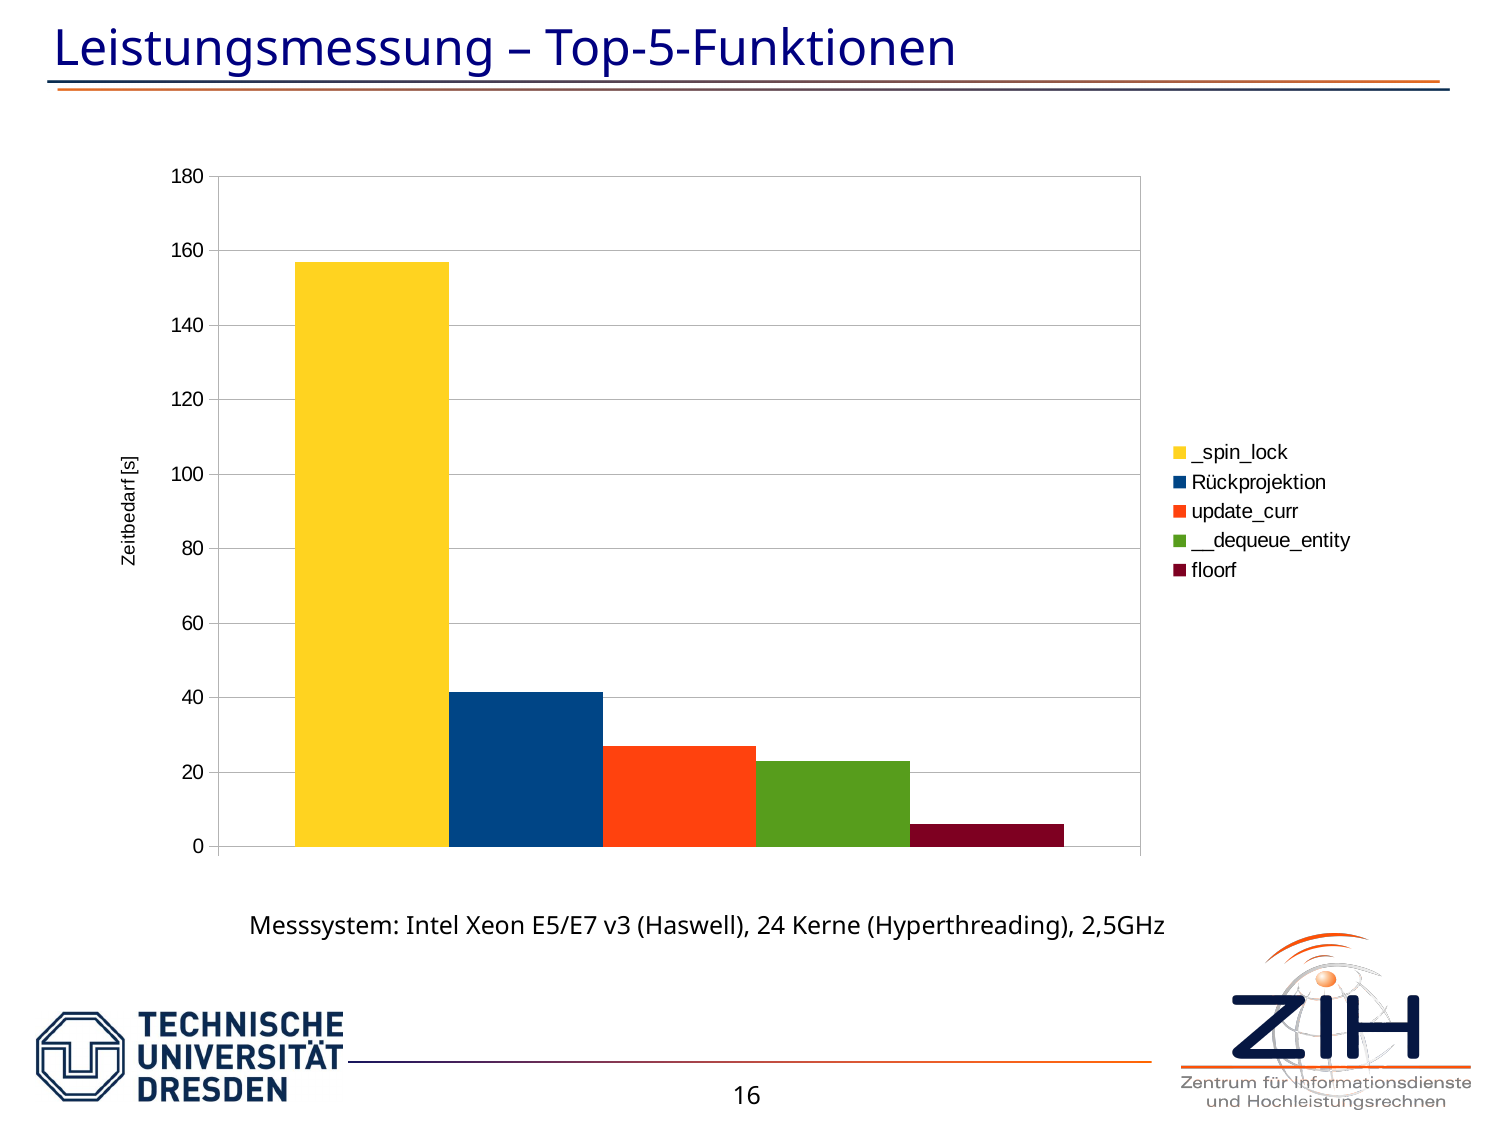

# Leistungsmessung – Top-5-Funktionen
### Chart
| Category | _spin_lock | Rückprojektion | update_curr | __dequeue_entity | floorf |
|---|---|---|---|---|---|
| | 157.012 | 41.621 | 26.897 | 22.989 | 5.956 |Messsystem: Intel Xeon E5/E7 v3 (Haswell), 24 Kerne (Hyperthreading), 2,5GHz
16